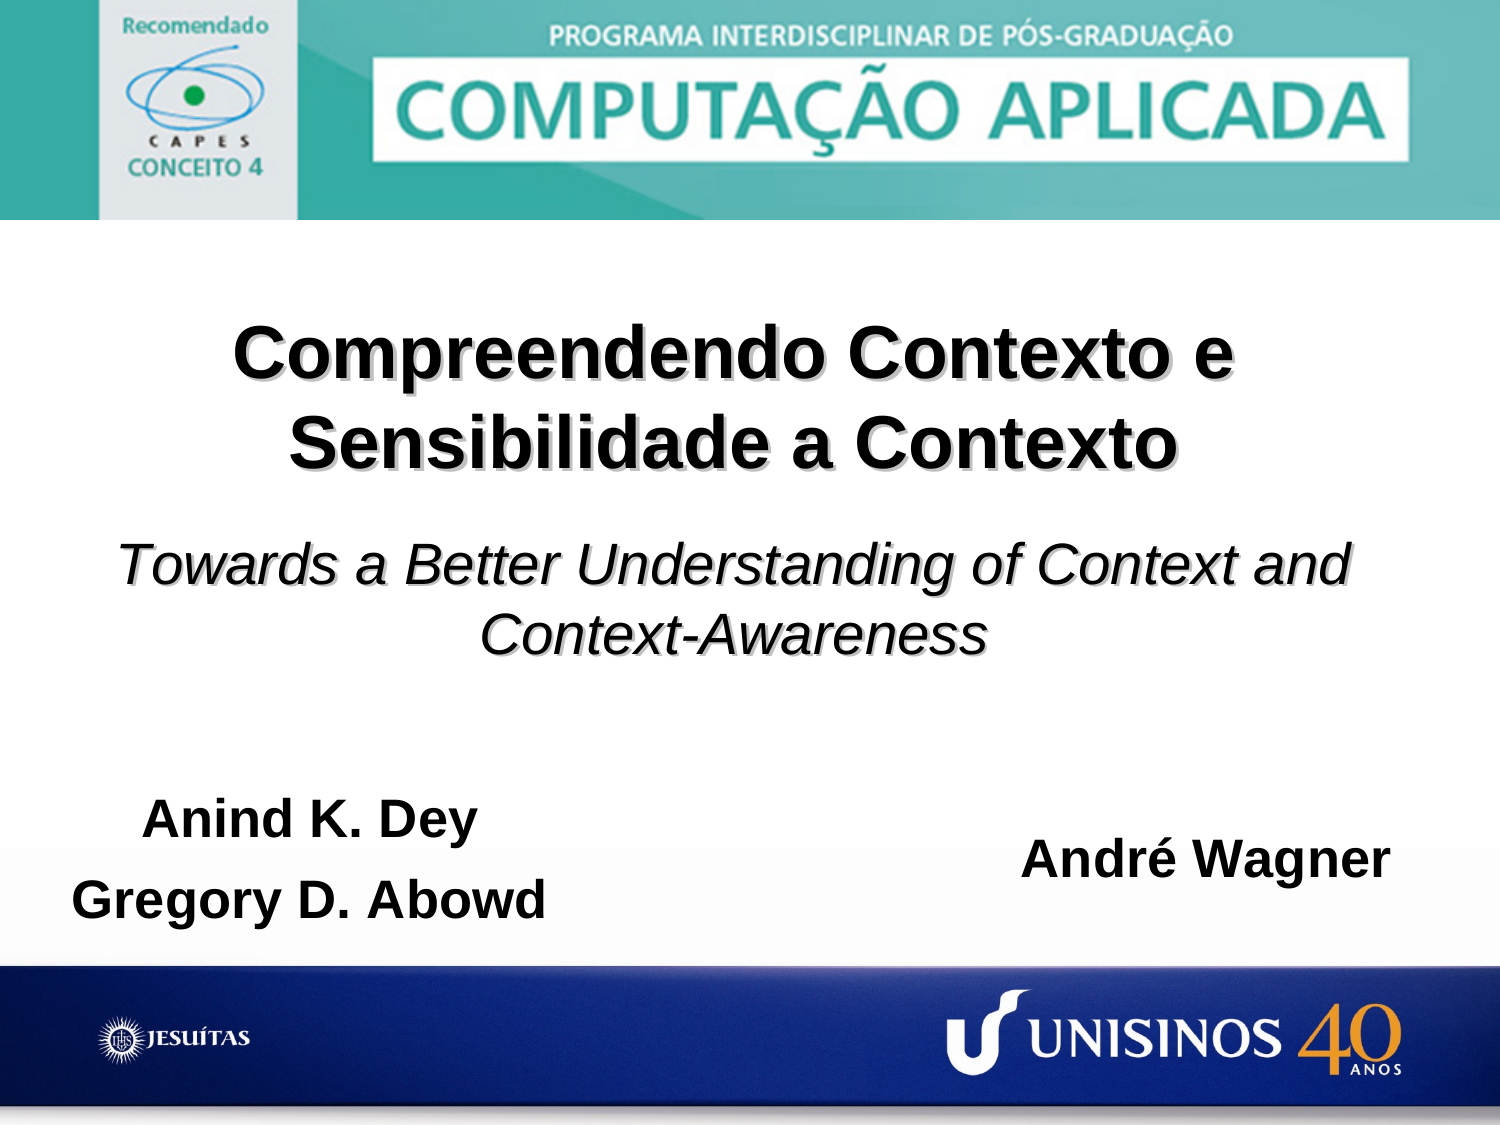

# Compreendendo Contexto e Sensibilidade a Contexto
Towards a Better Understanding of Context and Context-Awareness
Anind K. Dey
Gregory D. Abowd
André Wagner